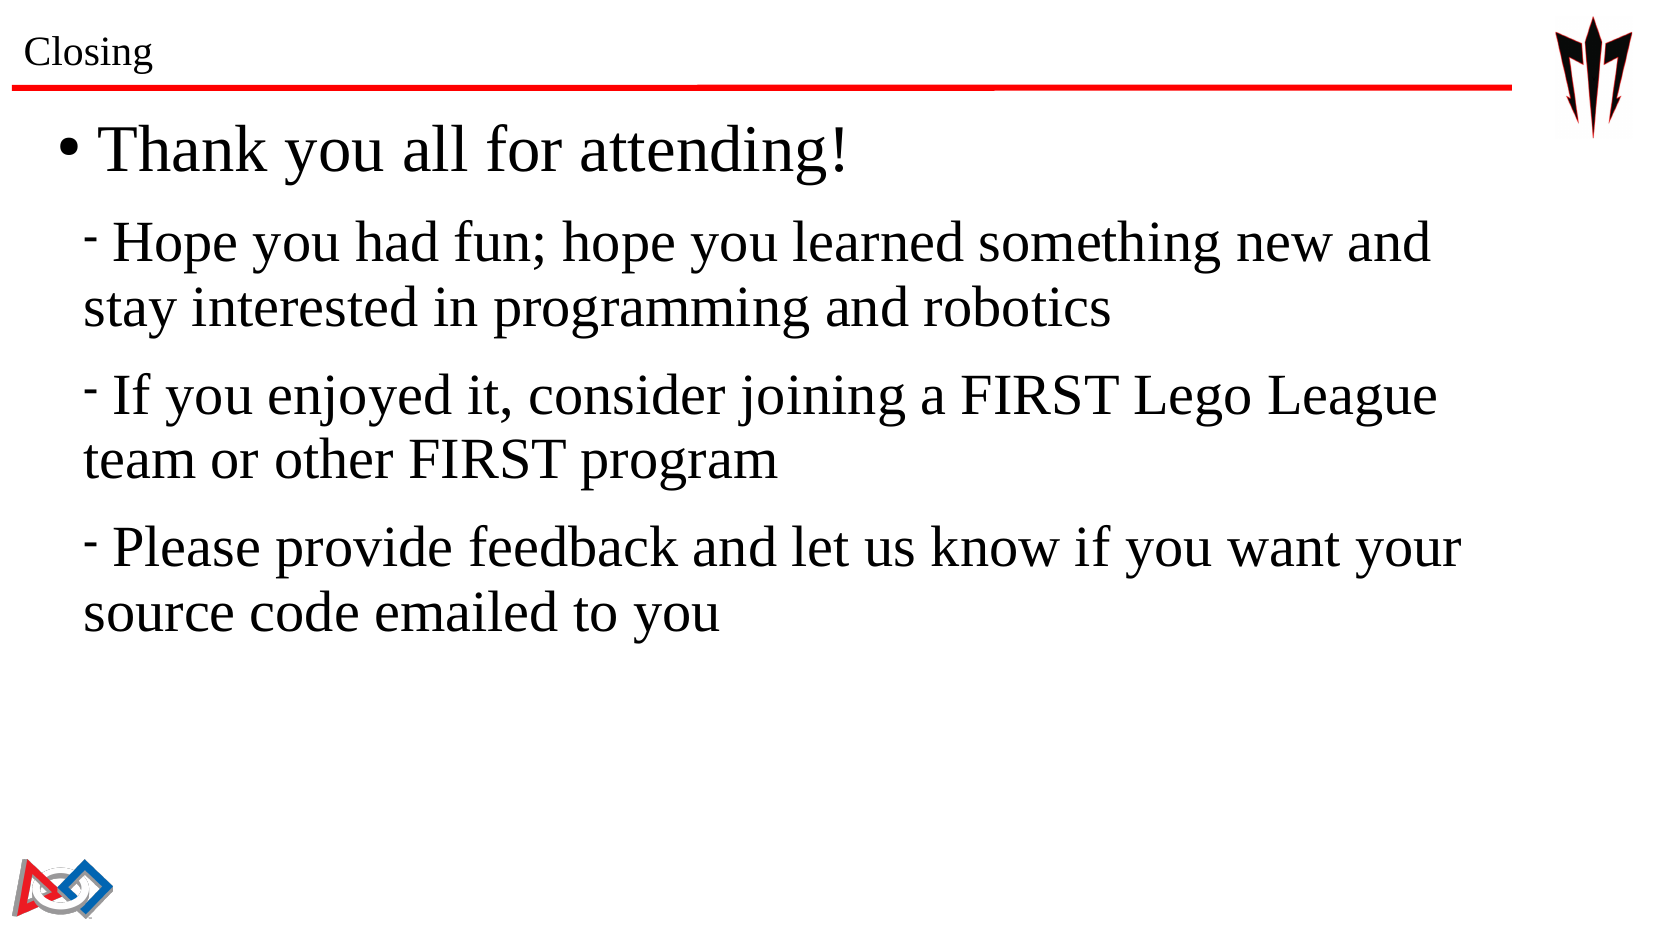

# Closing
 Thank you all for attending!
 Hope you had fun; hope you learned something new and stay interested in programming and robotics
 If you enjoyed it, consider joining a FIRST Lego League team or other FIRST program
 Please provide feedback and let us know if you want your source code emailed to you